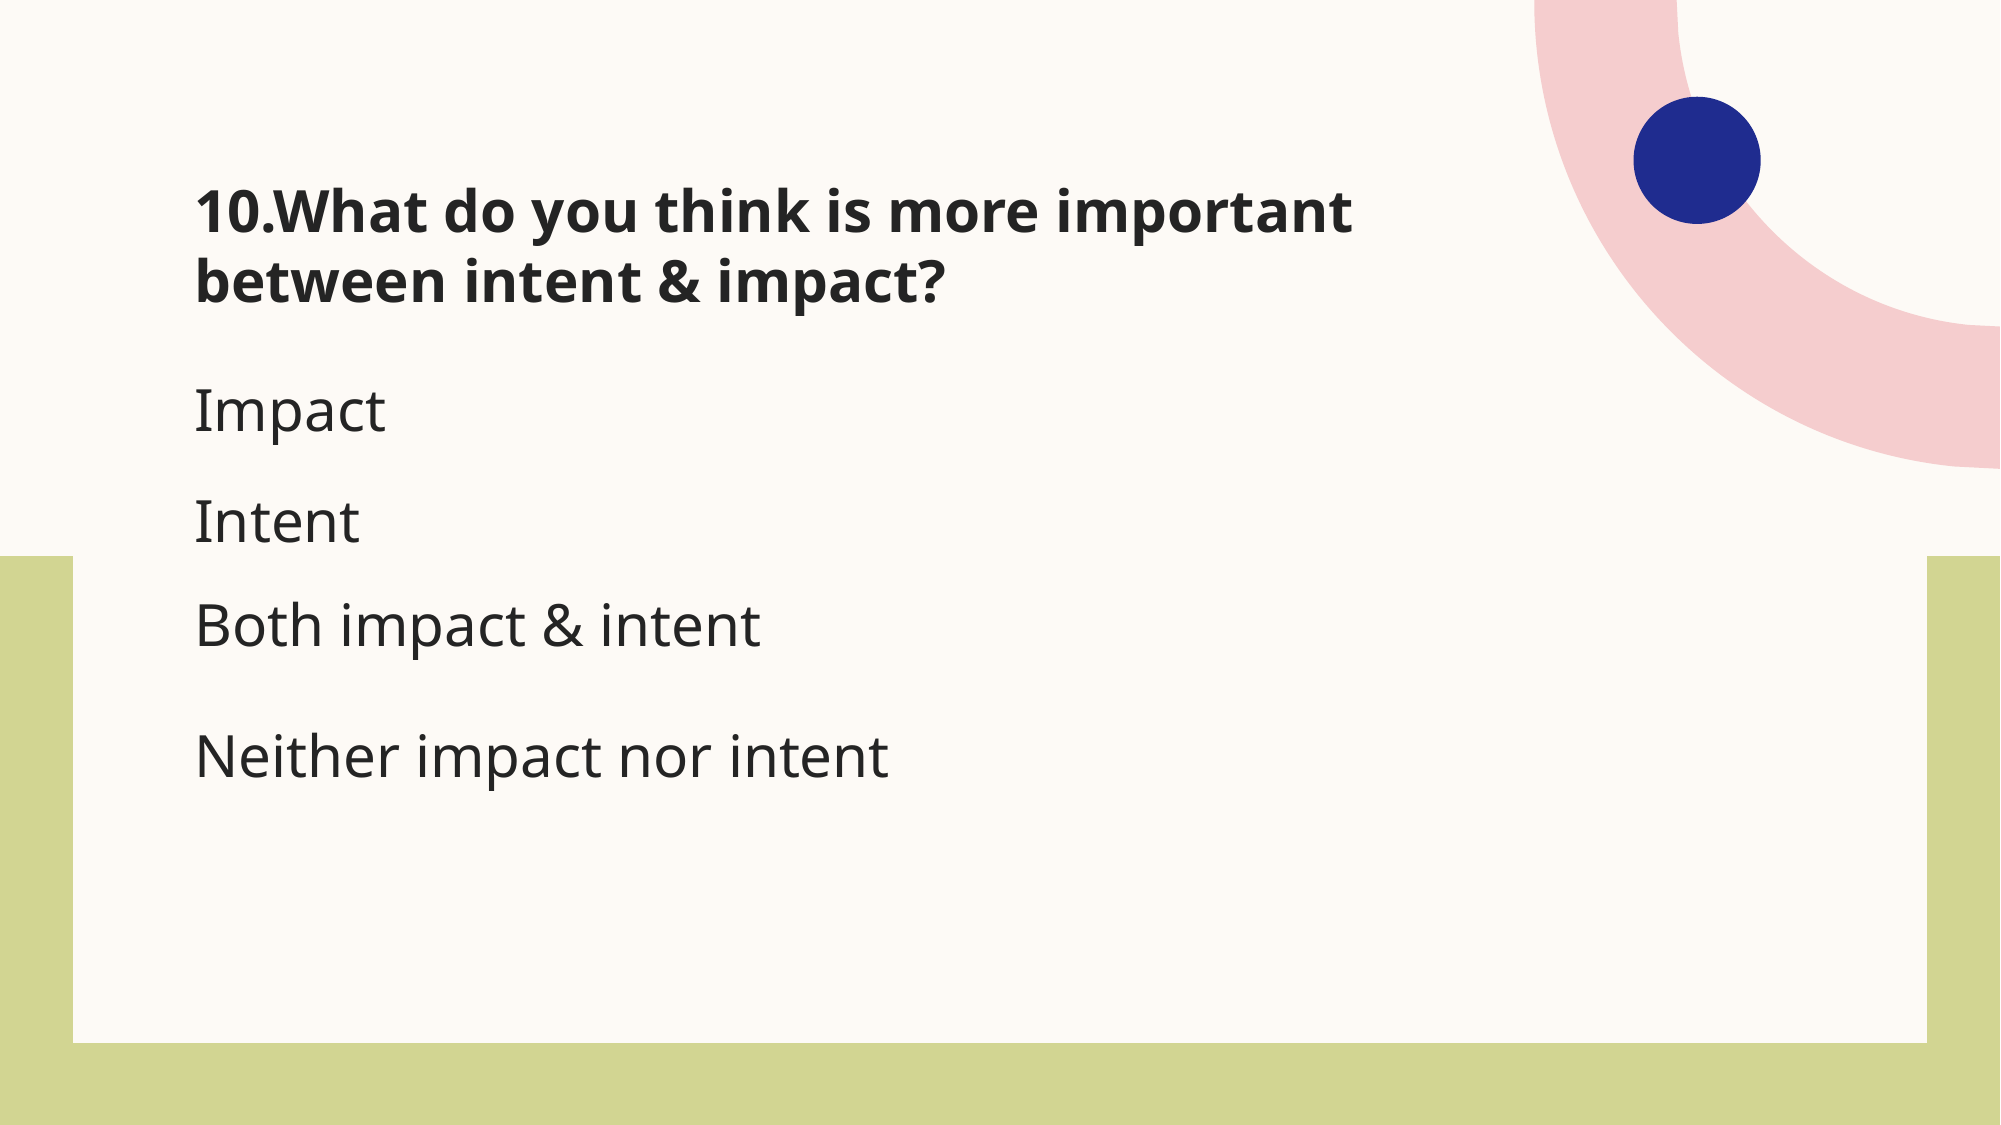

10.What do you think is more important between intent & impact?
Impact
Intent
Both impact & intent
Neither impact nor intent